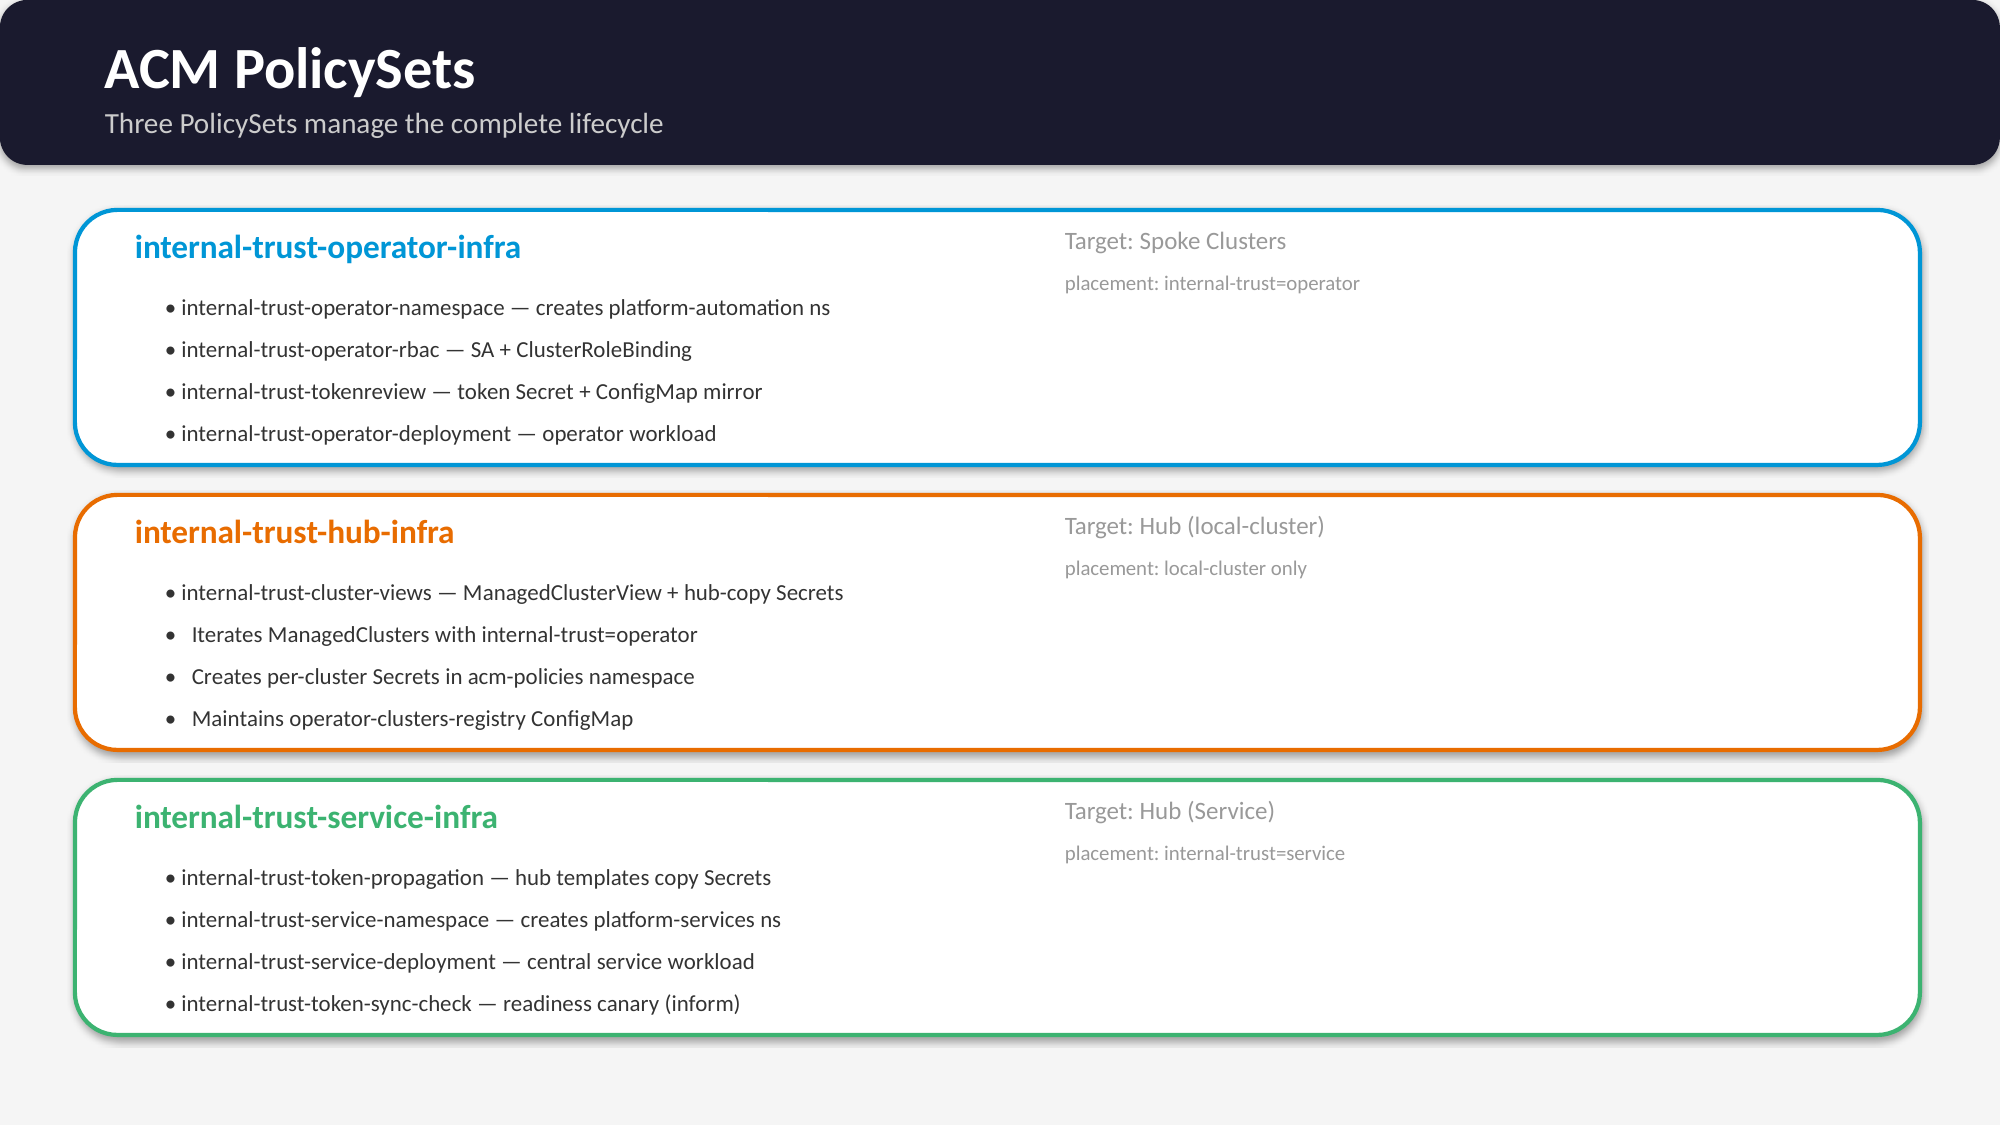

ACM PolicySets
Three PolicySets manage the complete lifecycle
internal-trust-operator-infra
Target: Spoke Clusters
placement: internal-trust=operator
• internal-trust-operator-namespace — creates platform-automation ns
• internal-trust-operator-rbac — SA + ClusterRoleBinding
• internal-trust-tokenreview — token Secret + ConfigMap mirror
• internal-trust-operator-deployment — operator workload
internal-trust-hub-infra
Target: Hub (local-cluster)
placement: local-cluster only
• internal-trust-cluster-views — ManagedClusterView + hub-copy Secrets
• Iterates ManagedClusters with internal-trust=operator
• Creates per-cluster Secrets in acm-policies namespace
• Maintains operator-clusters-registry ConfigMap
internal-trust-service-infra
Target: Hub (Service)
placement: internal-trust=service
• internal-trust-token-propagation — hub templates copy Secrets
• internal-trust-service-namespace — creates platform-services ns
• internal-trust-service-deployment — central service workload
• internal-trust-token-sync-check — readiness canary (inform)